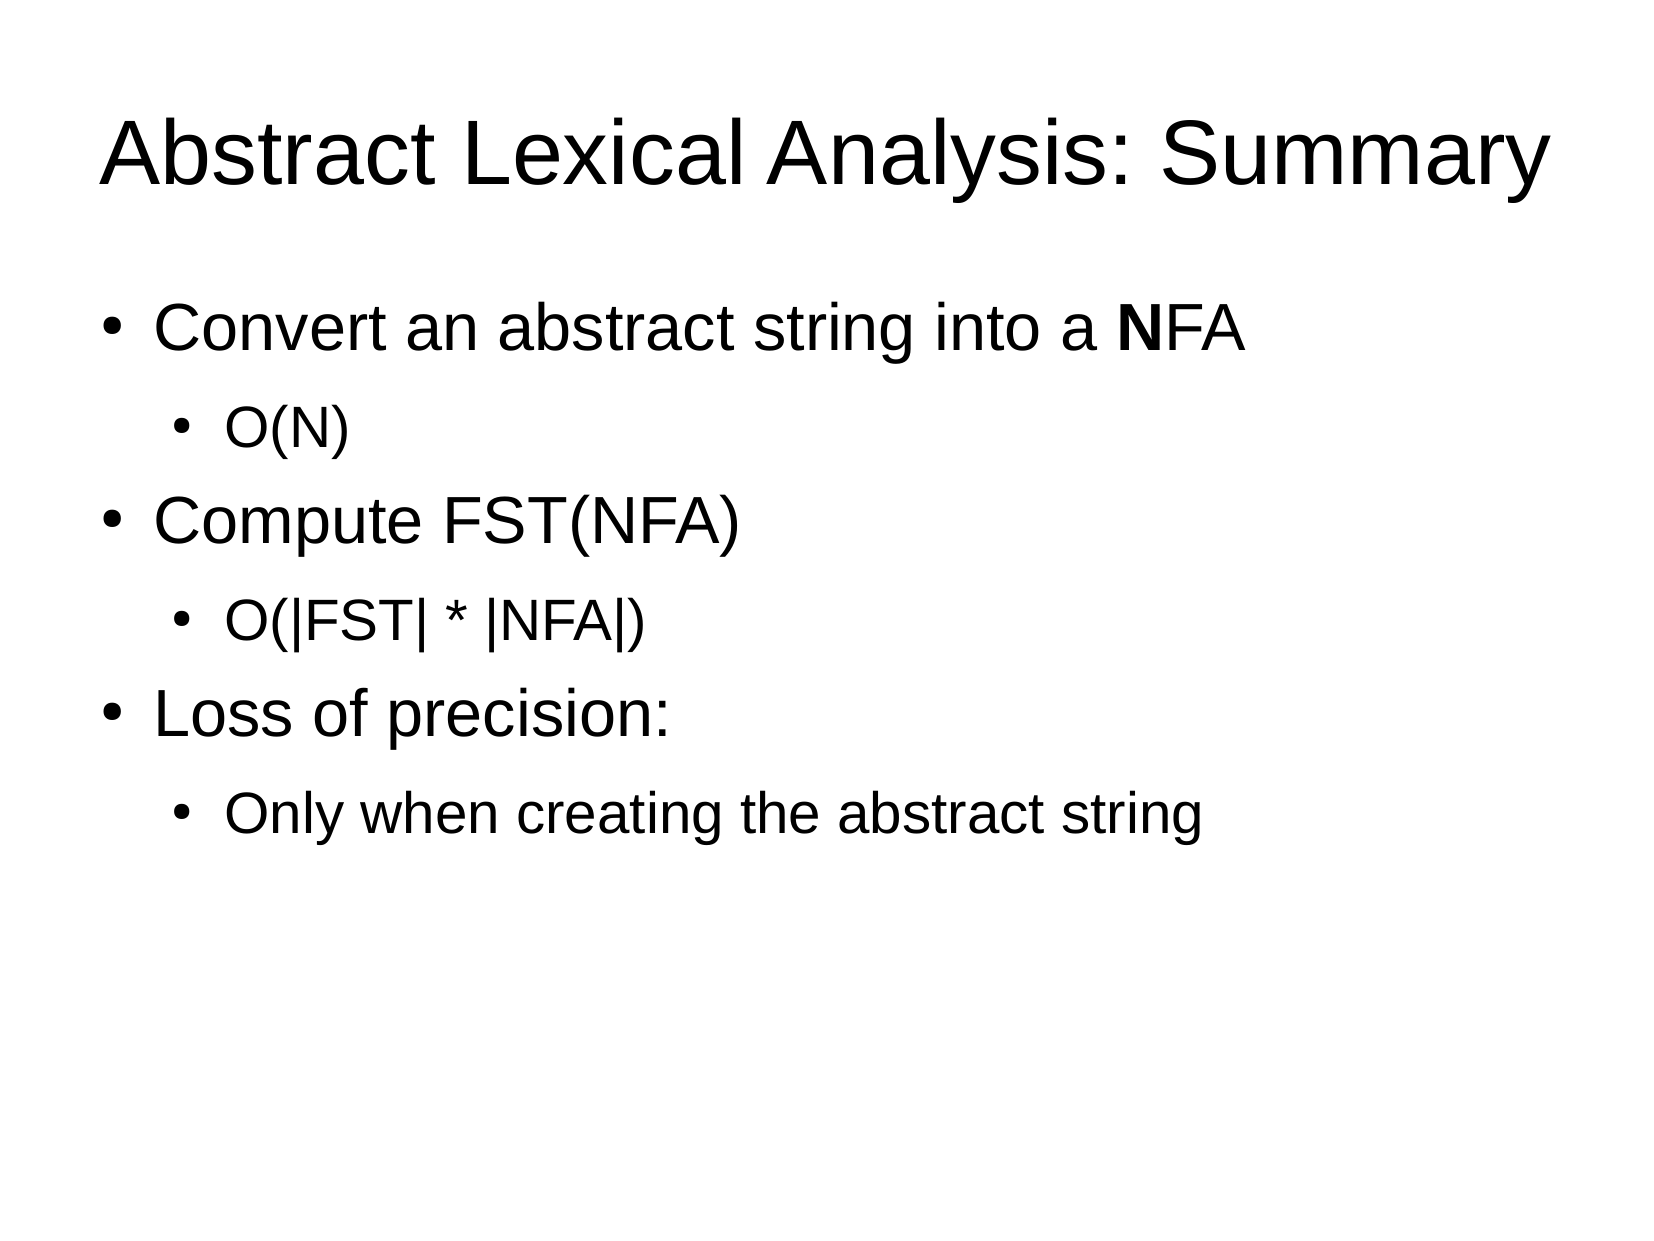

# Abstract Lexical Analysis: Summary
Convert an abstract string into a NFA
O(N)
Compute FST(NFA)
O(|FST| * |NFA|)
Loss of precision:
Only when creating the abstract string